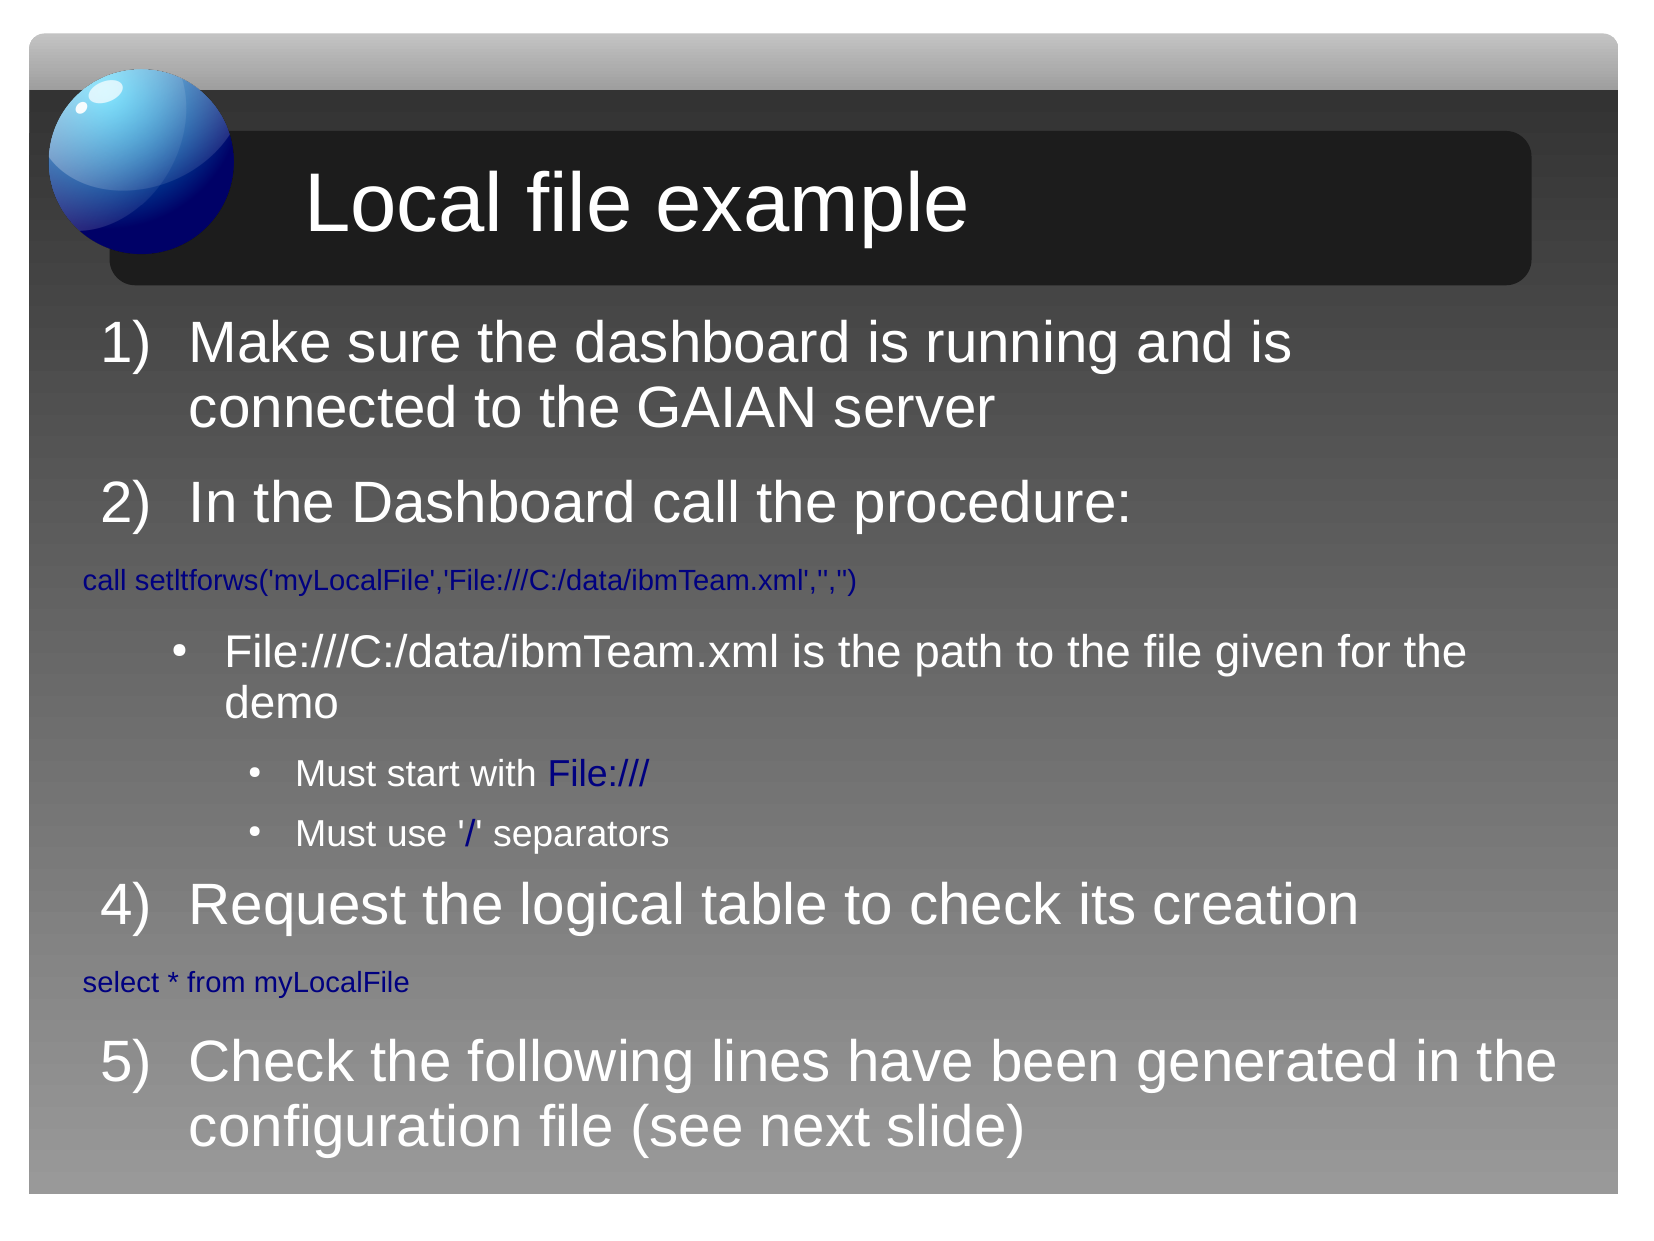

# Local file example
Make sure the dashboard is running and is connected to the GAIAN server
In the Dashboard call the procedure:
call setltforws('myLocalFile','File:///C:/data/ibmTeam.xml','','')
File:///C:/data/ibmTeam.xml is the path to the file given for the demo
Must start with File:///
Must use '/' separators
Request the logical table to check its creation
select * from myLocalFile
Check the following lines have been generated in the configuration file (see next slide)